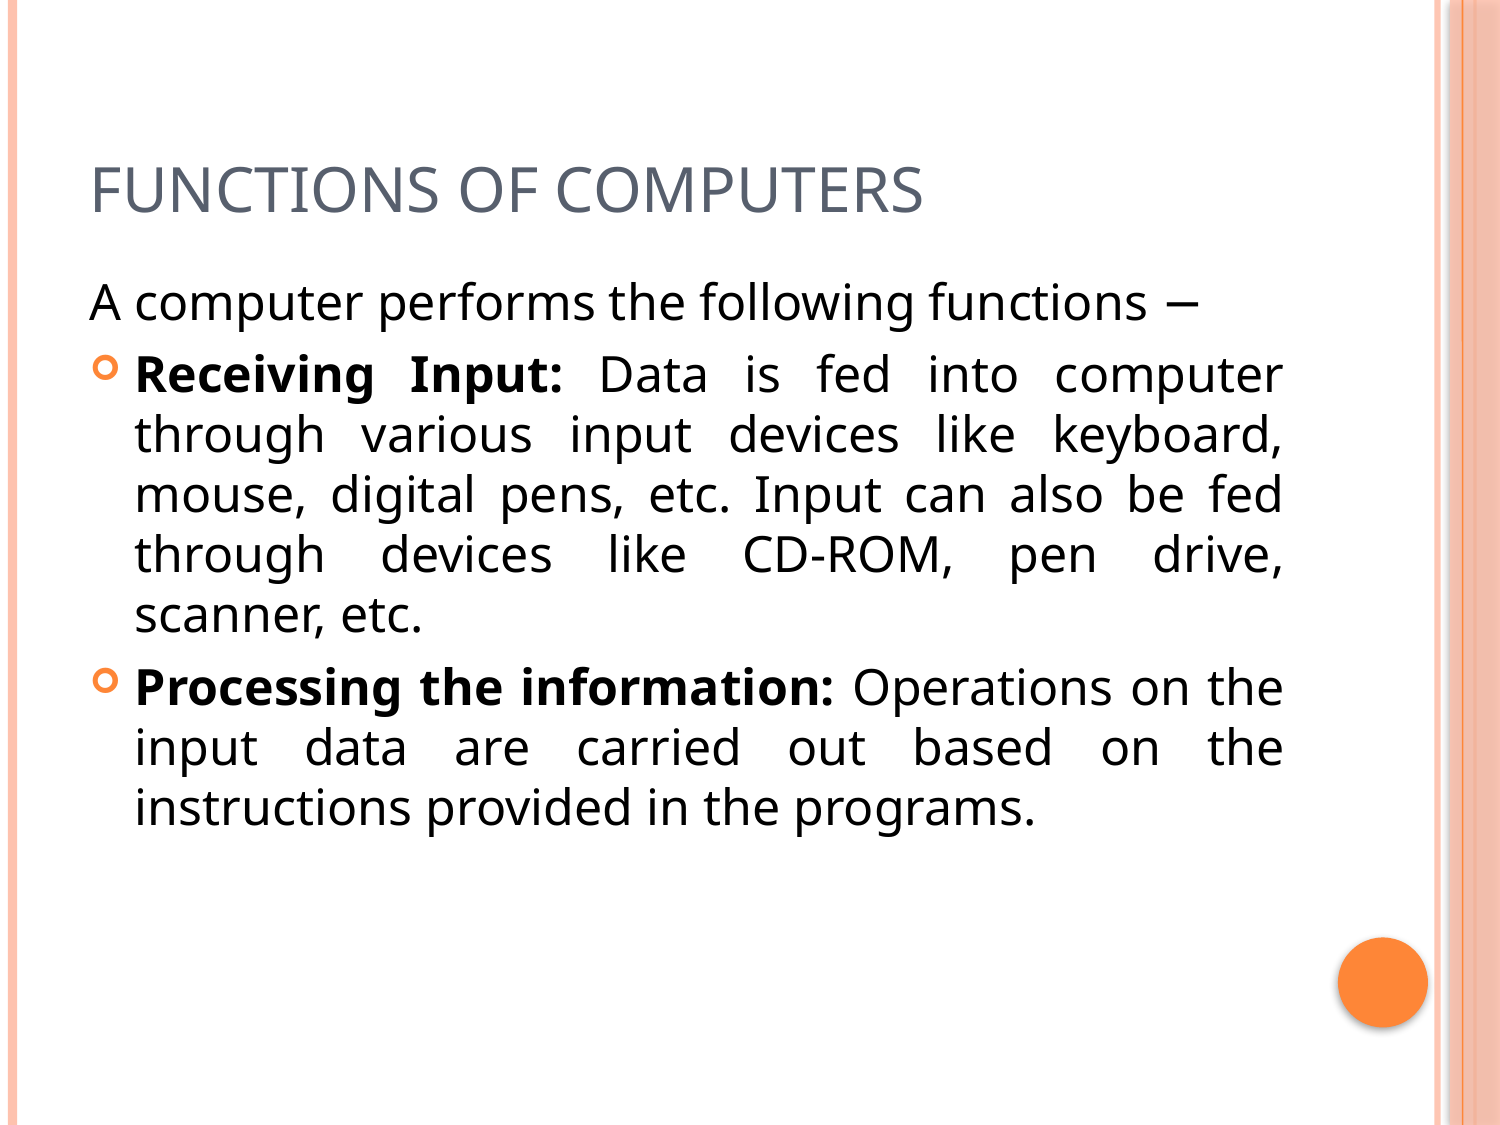

# Functions of Computers
A computer performs the following functions −
Receiving Input: Data is fed into computer through various input devices like keyboard, mouse, digital pens, etc. Input can also be fed through devices like CD-ROM, pen drive, scanner, etc.
Processing the information: Operations on the input data are carried out based on the instructions provided in the programs.